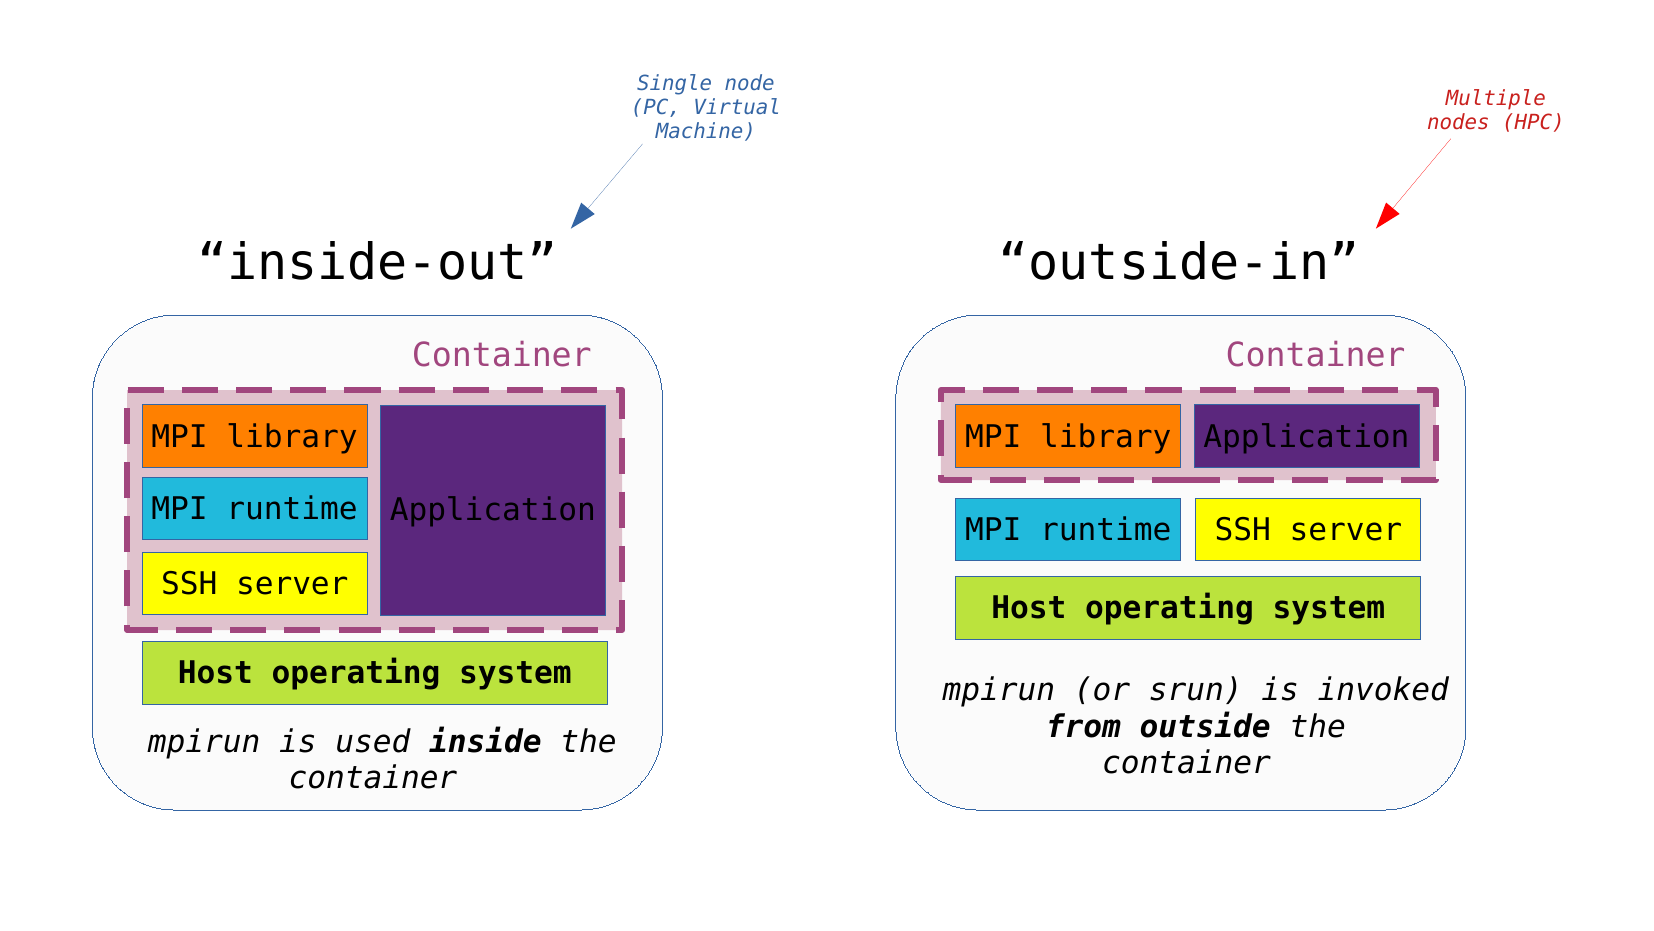

Single node (PC, Virtual Machine)
Multiple nodes (HPC)
“inside-out”
# “outside-in”
Container
Container
MPI library
Application
MPI library
Application
MPI runtime
MPI runtime
SSH server
SSH server
Host operating system
Host operating system
mpirun (or srun) is invoked
from outside the
container
mpirun is used inside the container